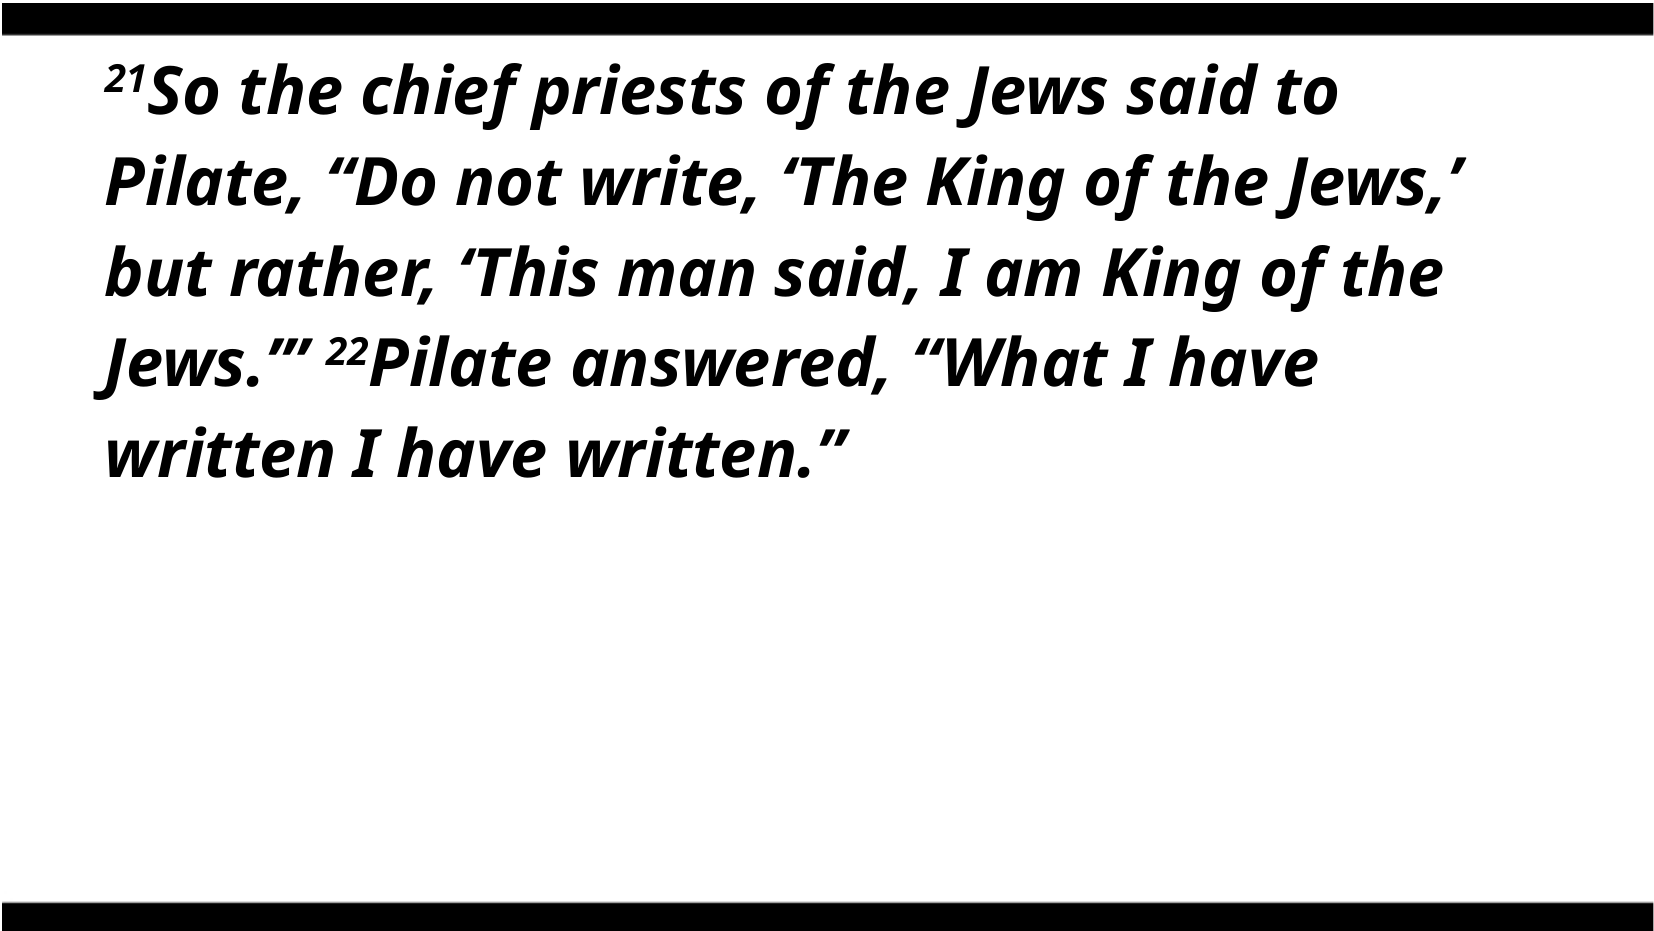

21So the chief priests of the Jews said to Pilate, “Do not write, ‘The King of the Jews,’ but rather, ‘This man said, I am King of the Jews.’” 22Pilate answered, “What I have written I have written.”